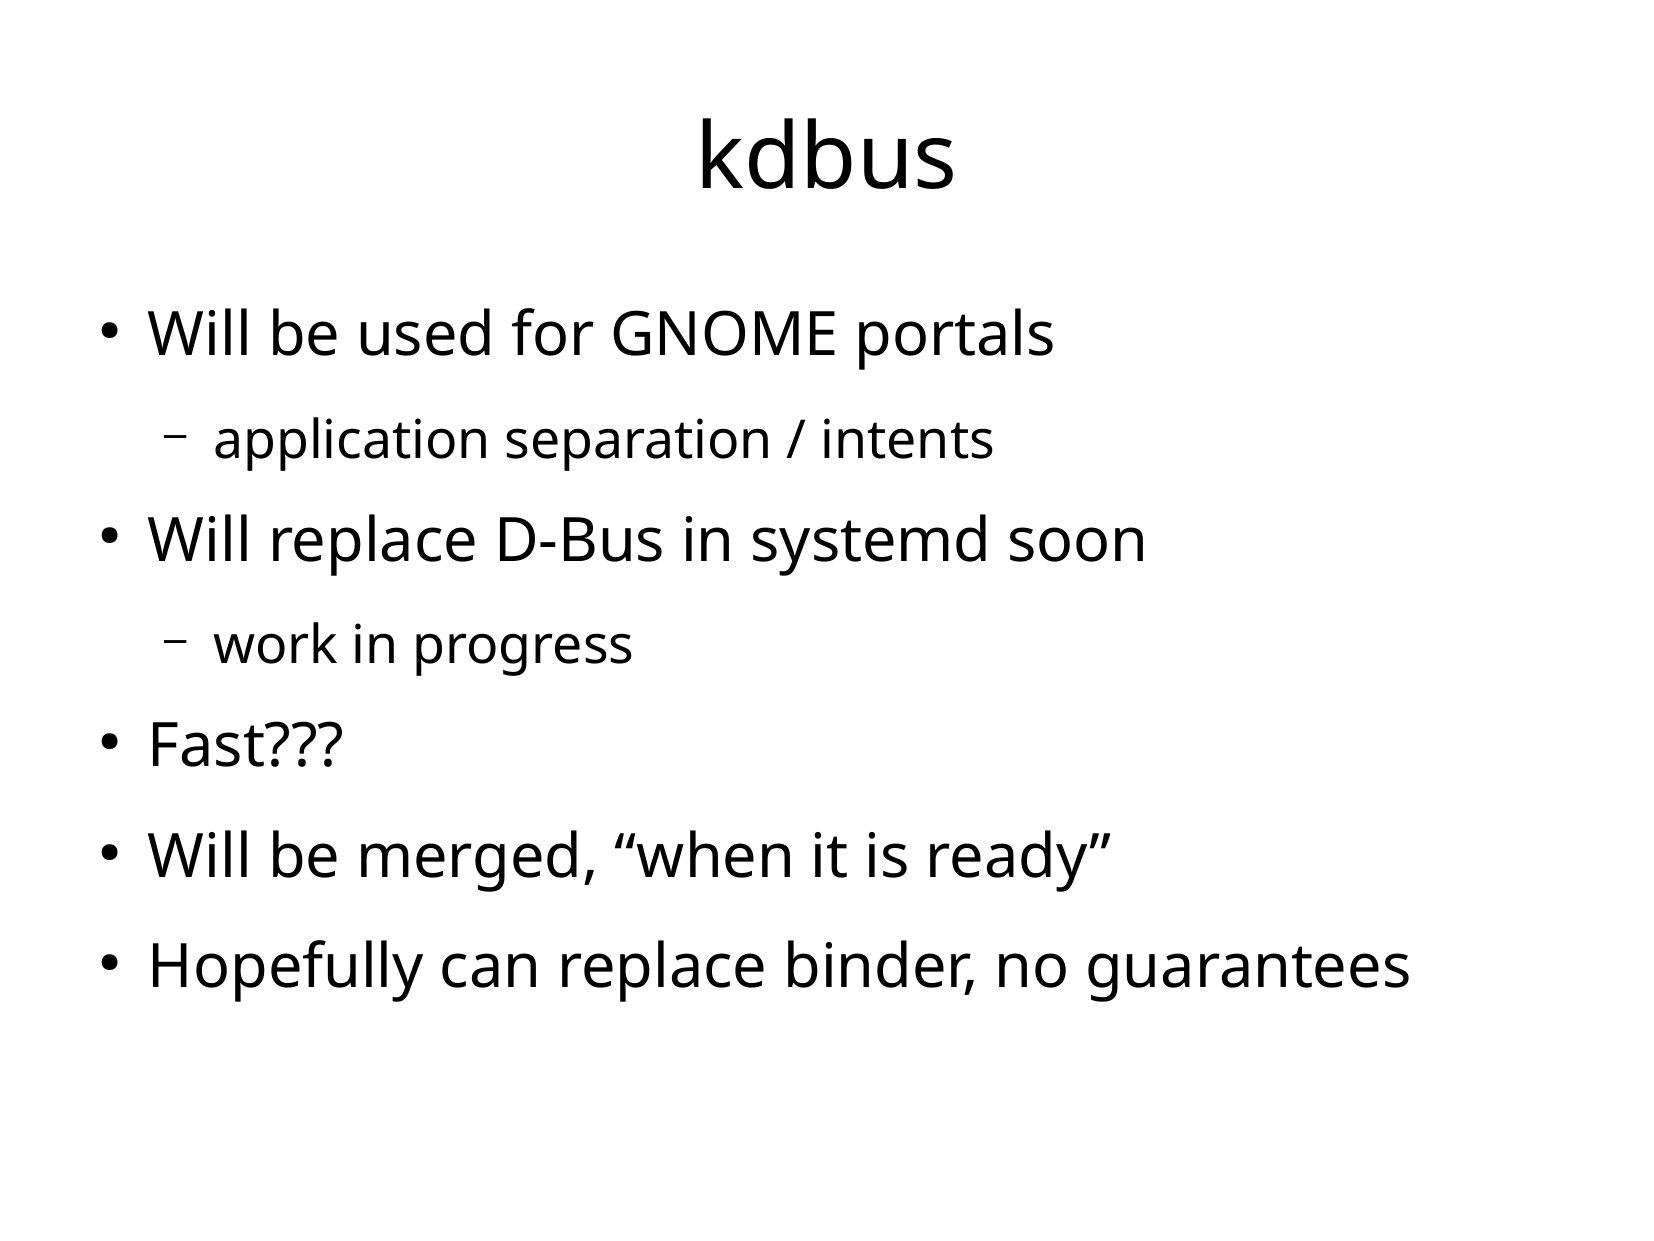

# kdbus
Will be used for GNOME portals
application separation / intents
Will replace D-Bus in systemd soon
work in progress
Fast???
Will be merged, “when it is ready”
Hopefully can replace binder, no guarantees